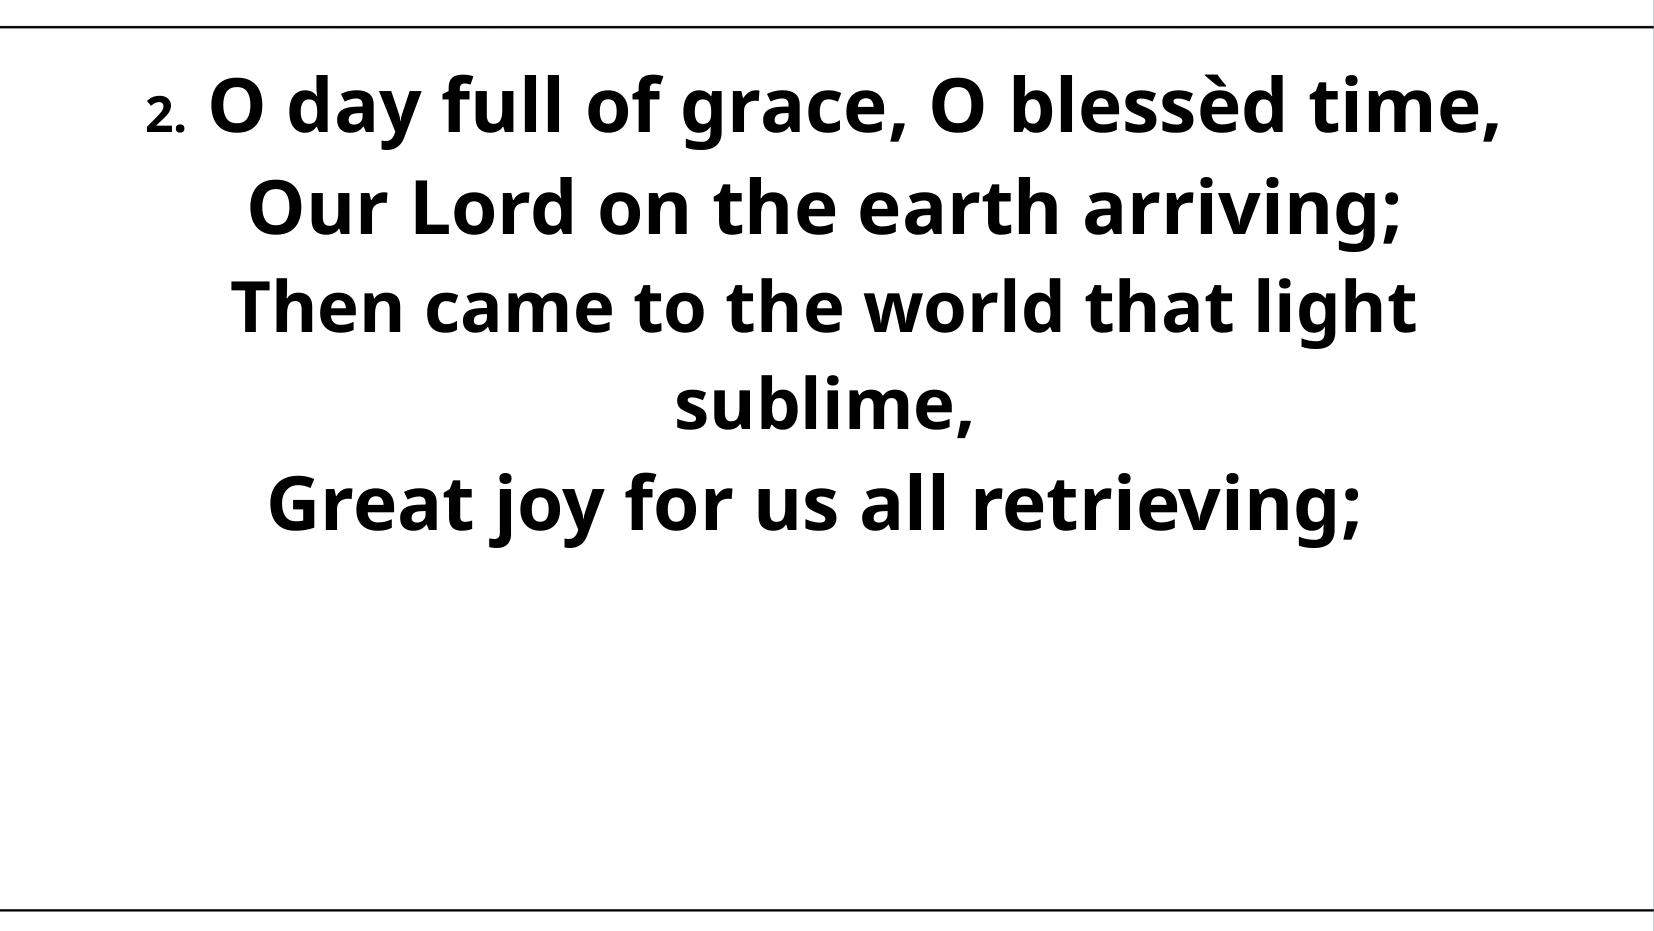

2. O day full of grace, O blessèd time,
Our Lord on the earth arriving;
Then came to the world that light sublime,
Great joy for us all retrieving;